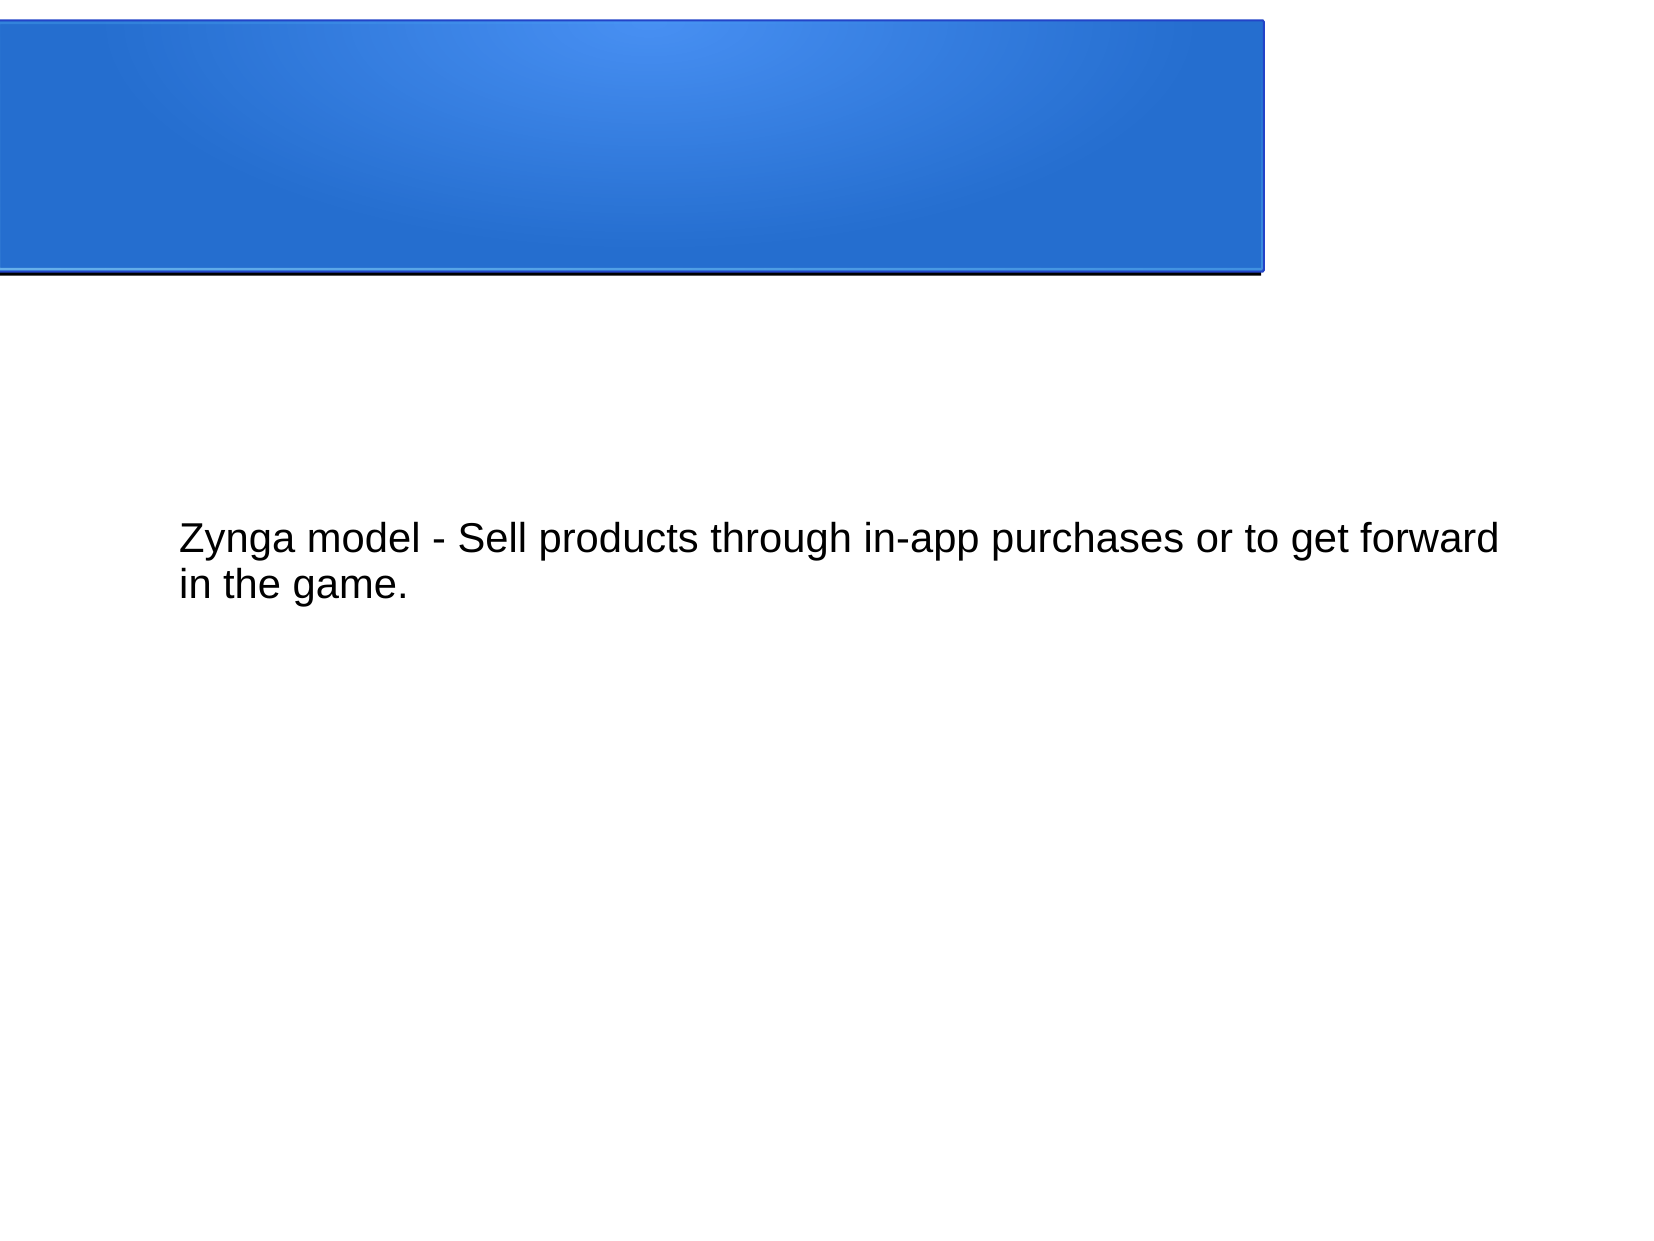

Zynga model - Sell products through in-app purchases or to get forward in the game.